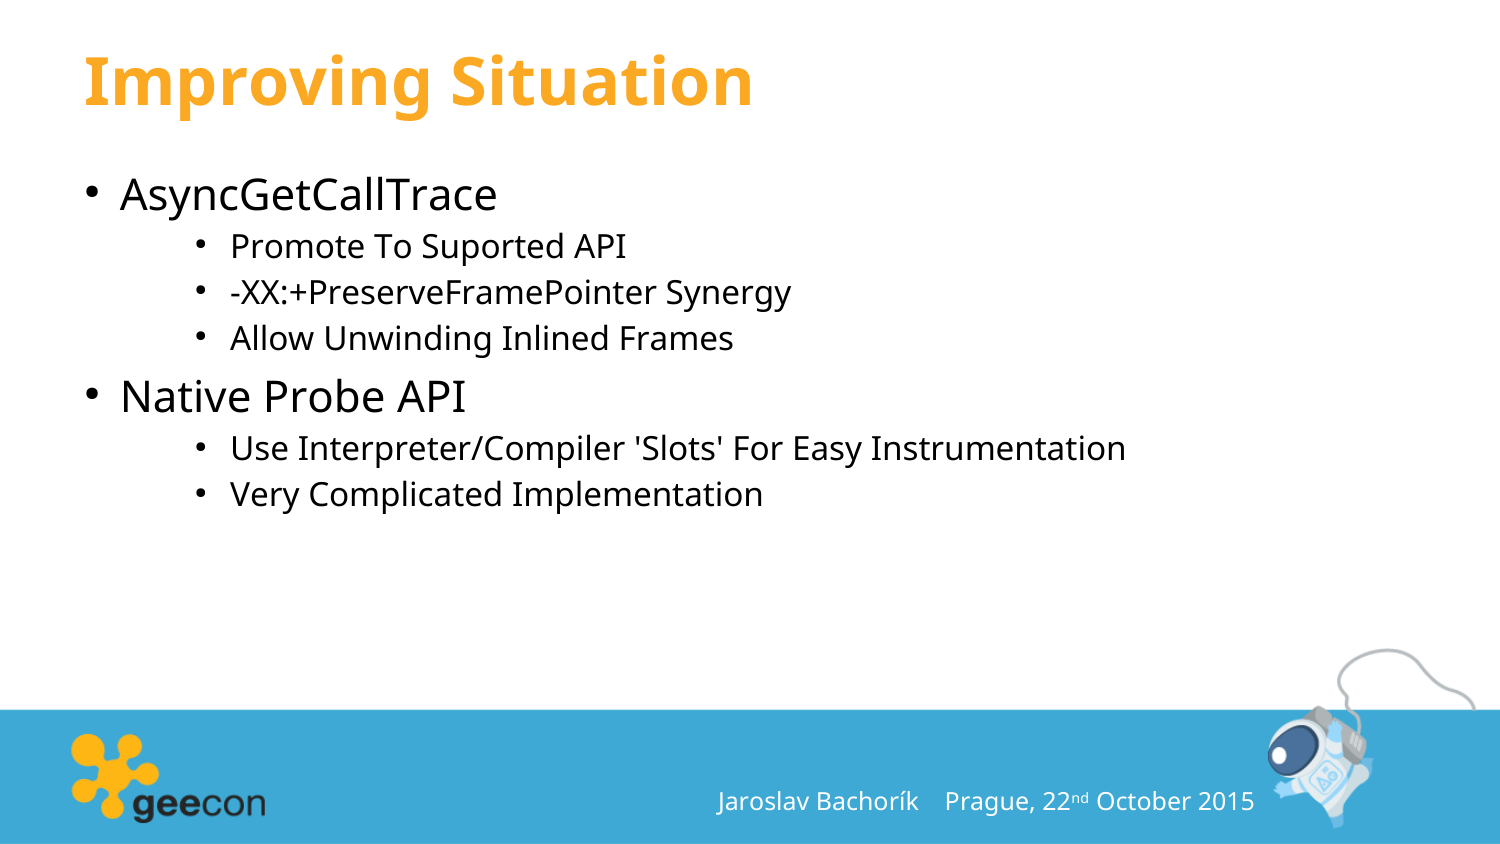

# Improving Situation
AsyncGetCallTrace
Promote To Suported API
-XX:+PreserveFramePointer Synergy
Allow Unwinding Inlined Frames
Native Probe API
Use Interpreter/Compiler 'Slots' For Easy Instrumentation
Very Complicated Implementation
Jaroslav Bachorík Prague, 22nd October 2015